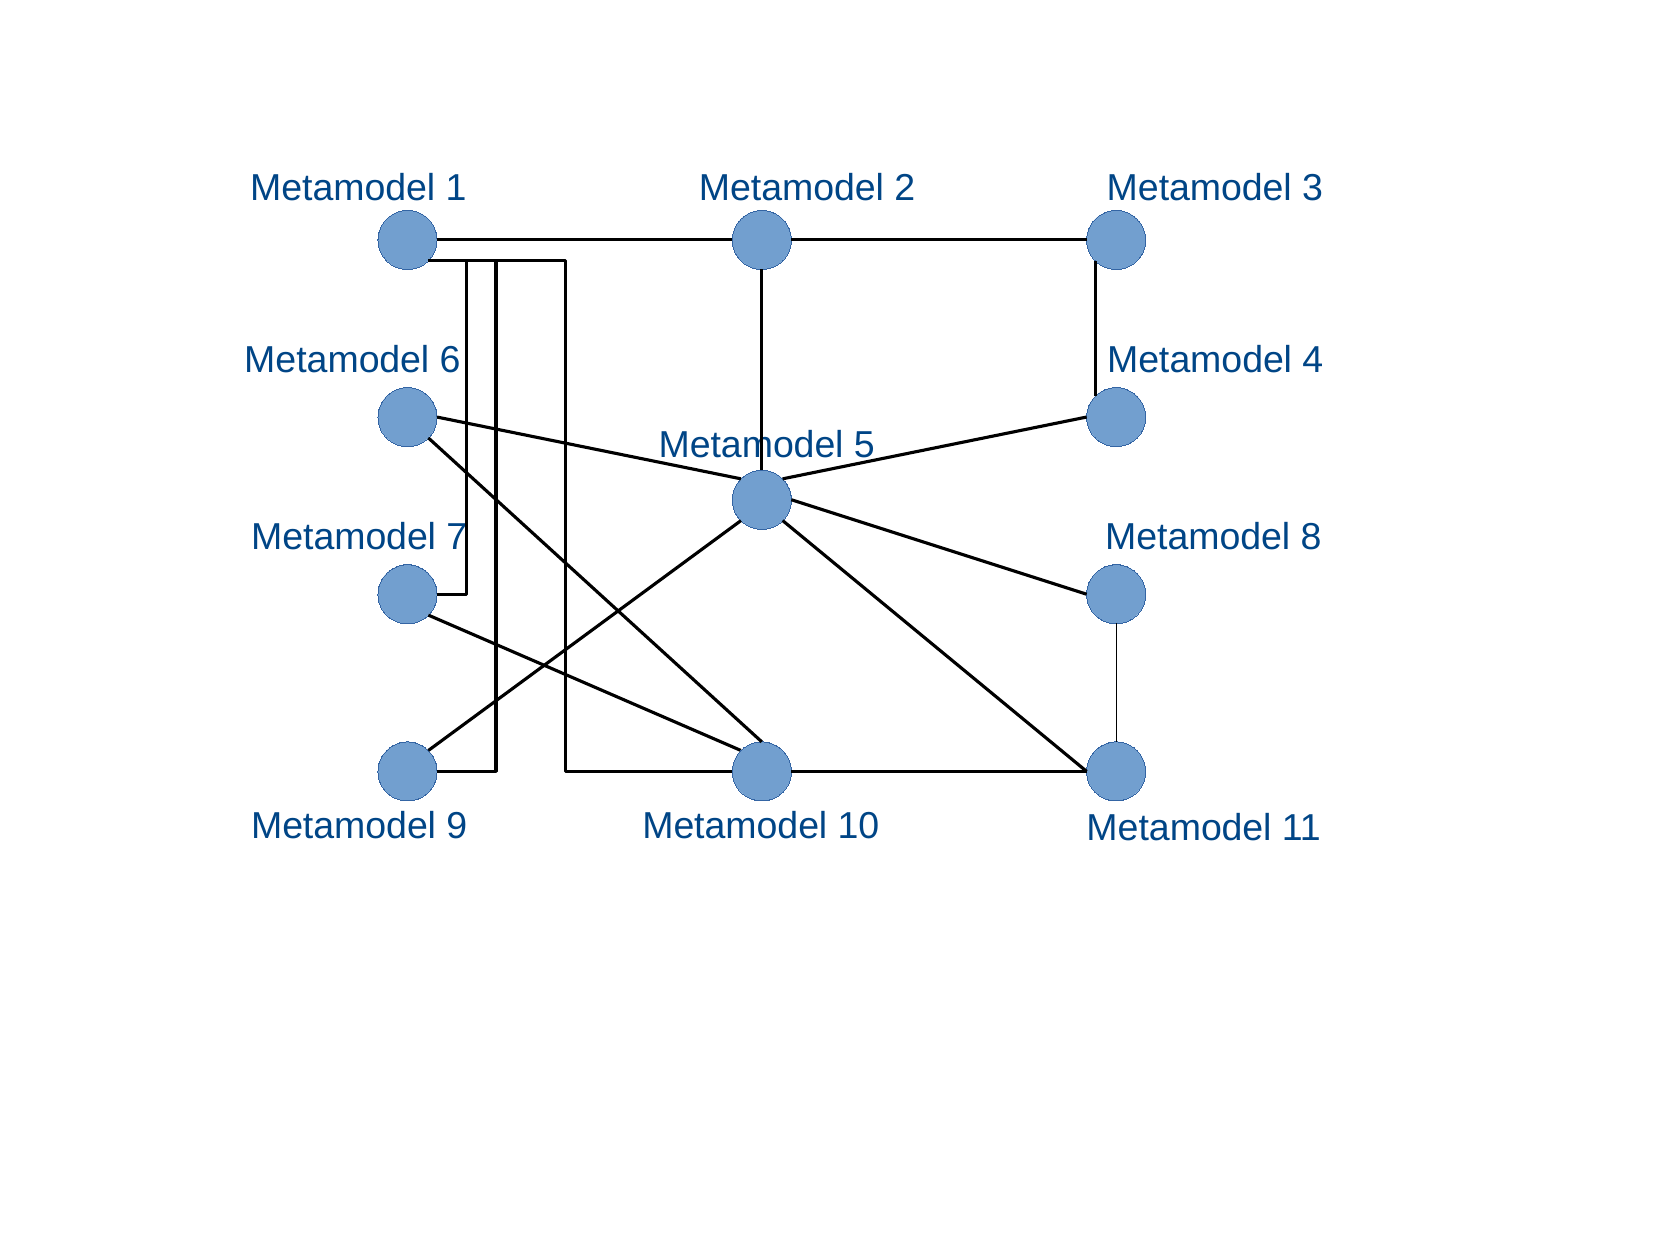

Metamodel 1
Metamodel 2
Metamodel 3
Metamodel 6
Metamodel 4
Metamodel 5
Metamodel 7
Metamodel 8
Metamodel 9
Metamodel 10
Metamodel 11